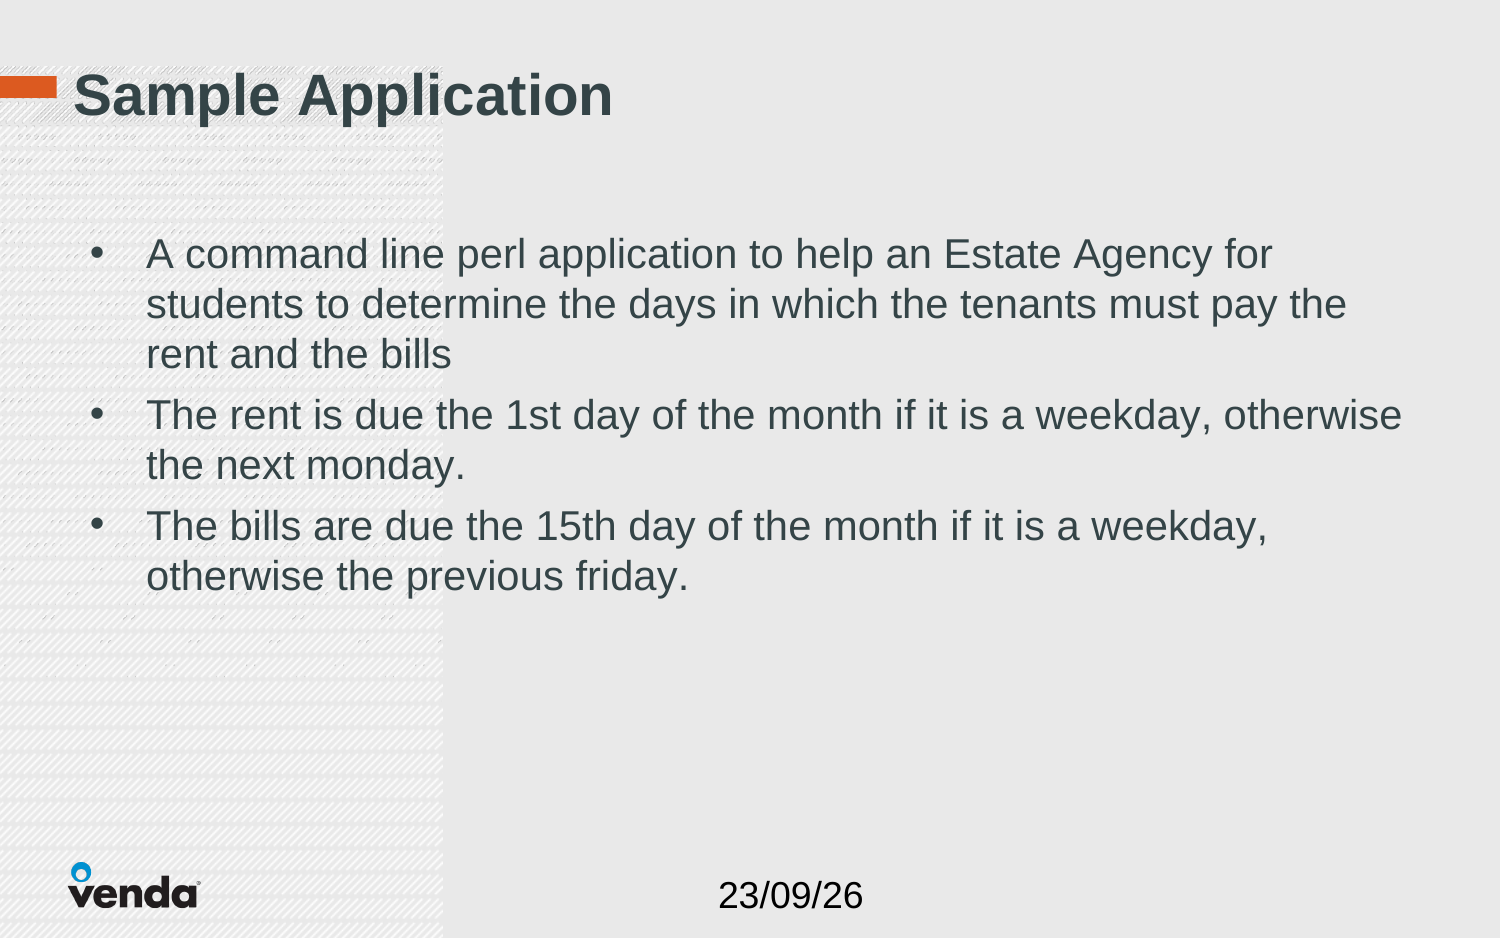

# Sample Application
A command line perl application to help an Estate Agency for students to determine the days in which the tenants must pay the rent and the bills
The rent is due the 1st day of the month if it is a weekday, otherwise the next monday.
The bills are due the 15th day of the month if it is a weekday, otherwise the previous friday.